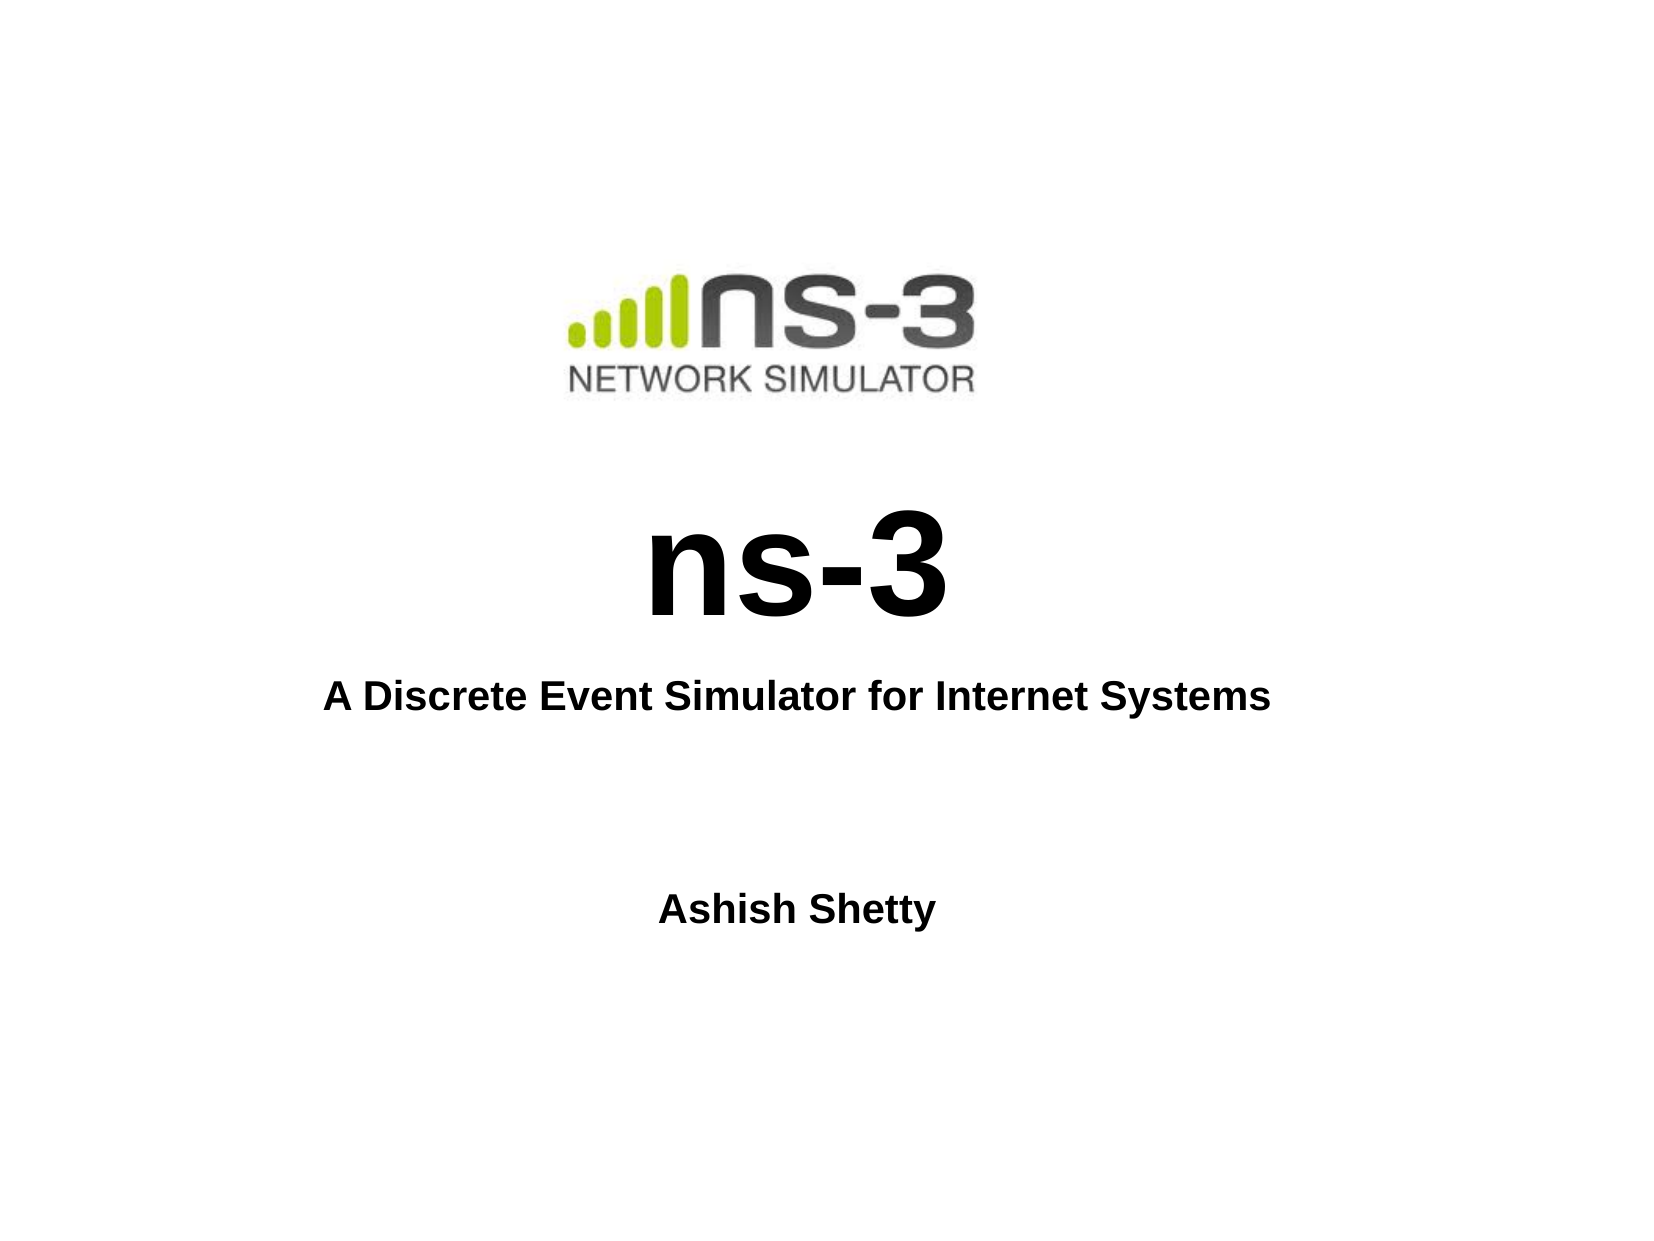

ns-3
A Discrete Event Simulator for Internet Systems
Ashish Shetty